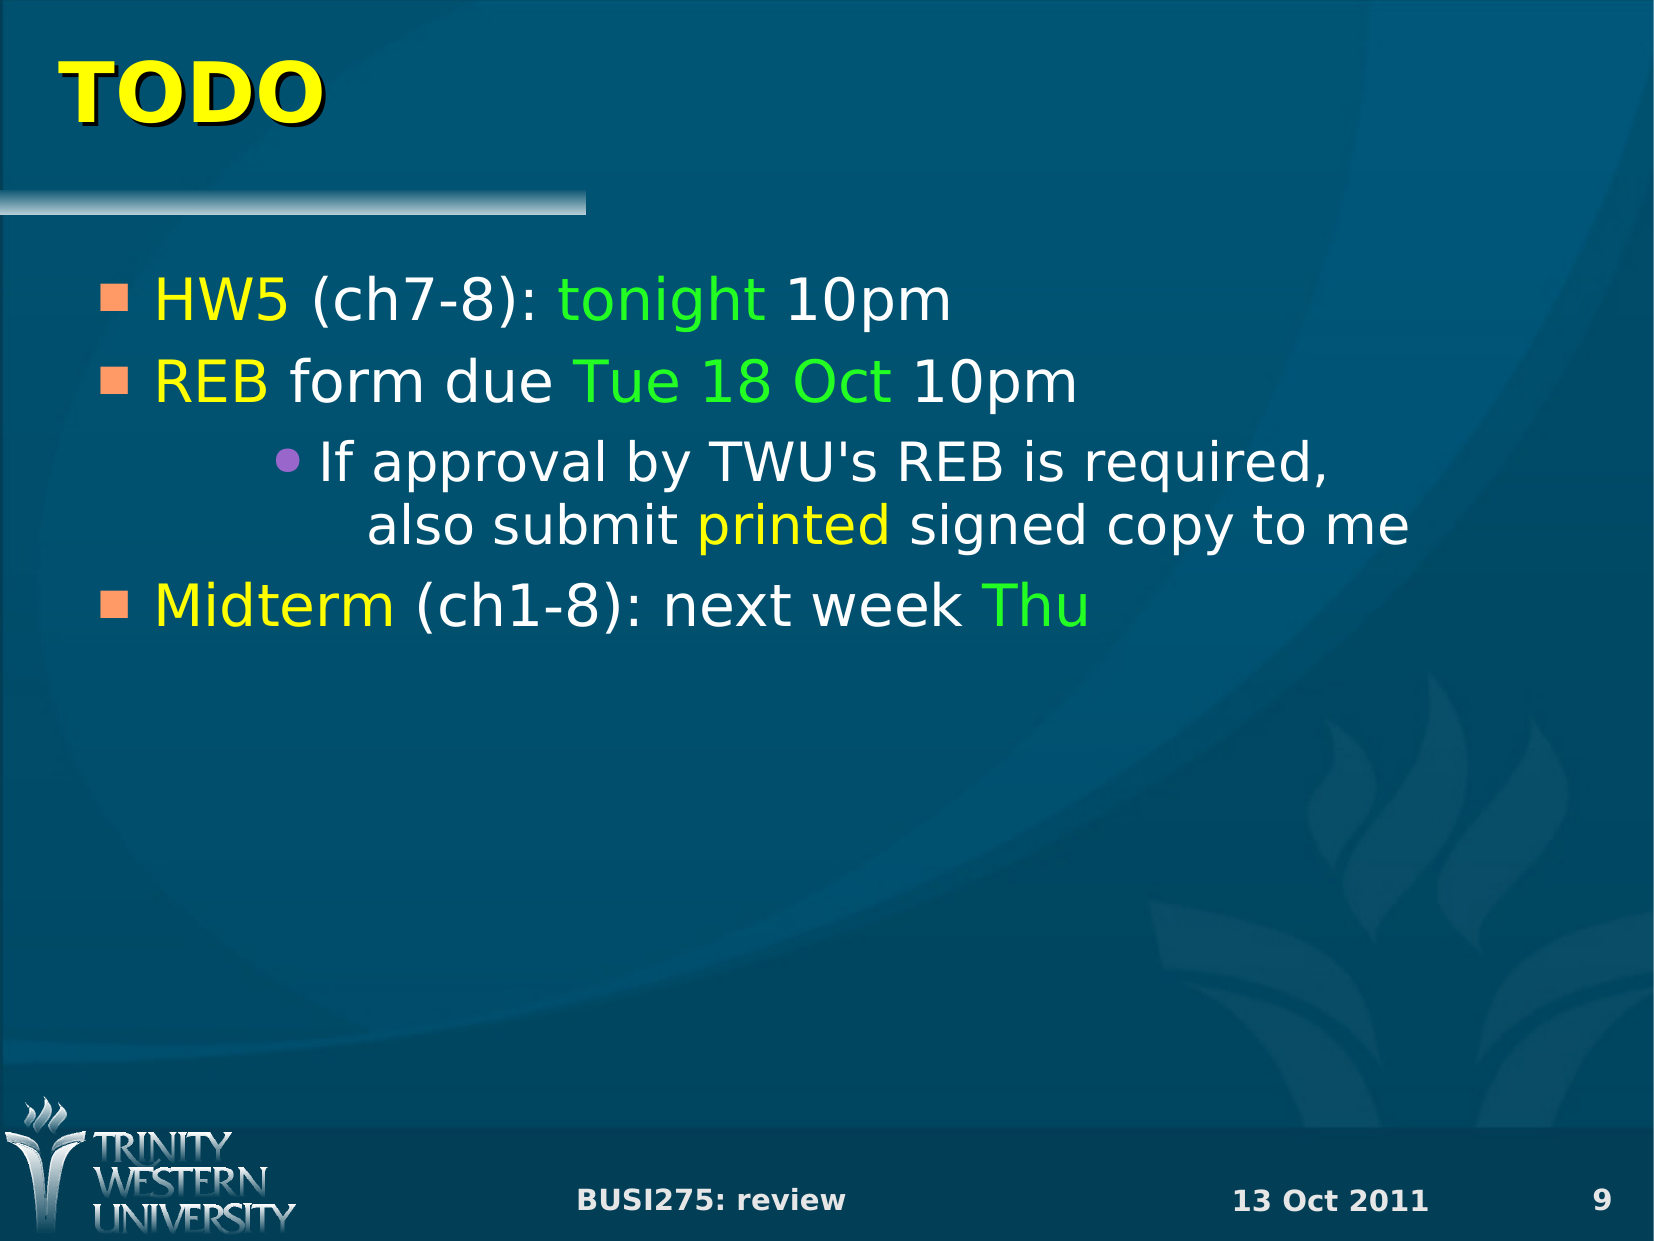

# TODO
HW5 (ch7-8): tonight 10pm
REB form due Tue 18 Oct 10pm
If approval by TWU's REB is required,
also submit printed signed copy to me
Midterm (ch1-8): next week Thu
BUSI275: review
13 Oct 2011
9